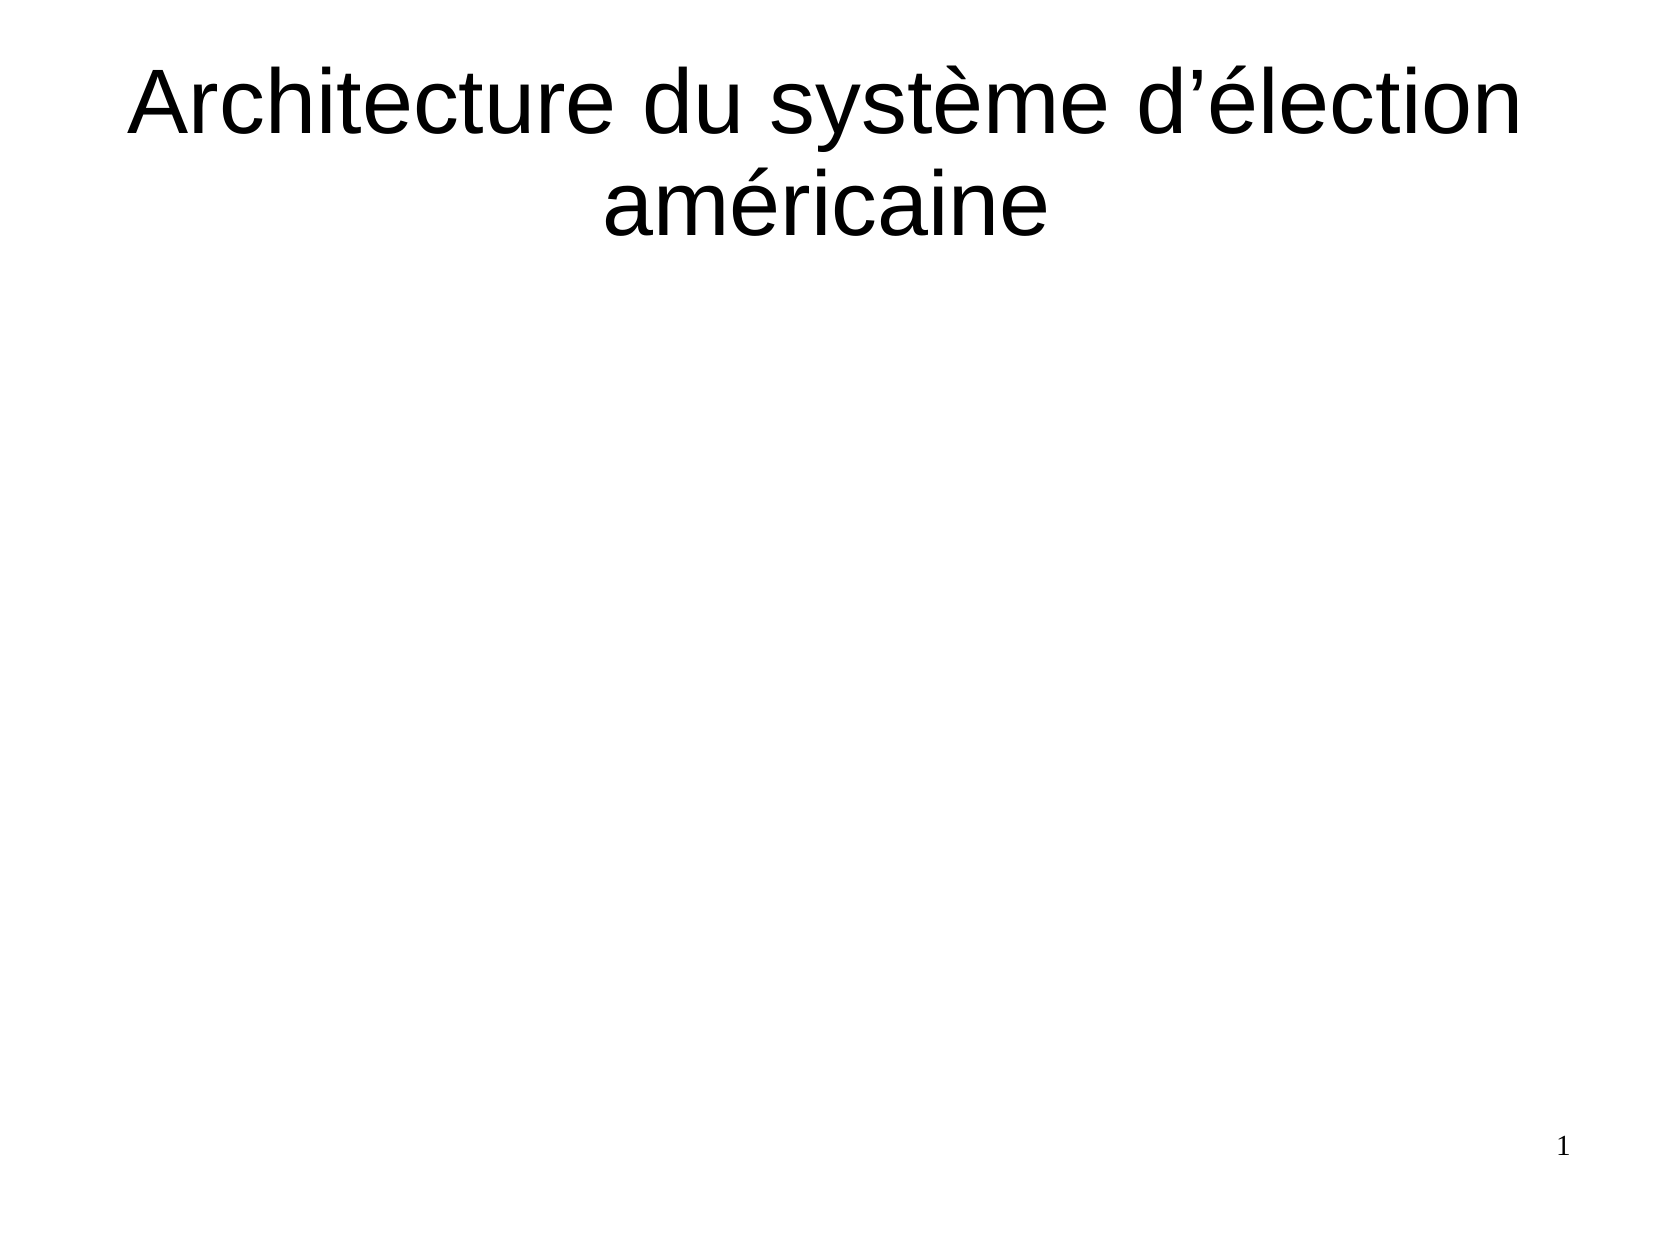

# Architecture du système d’élection américaine
1